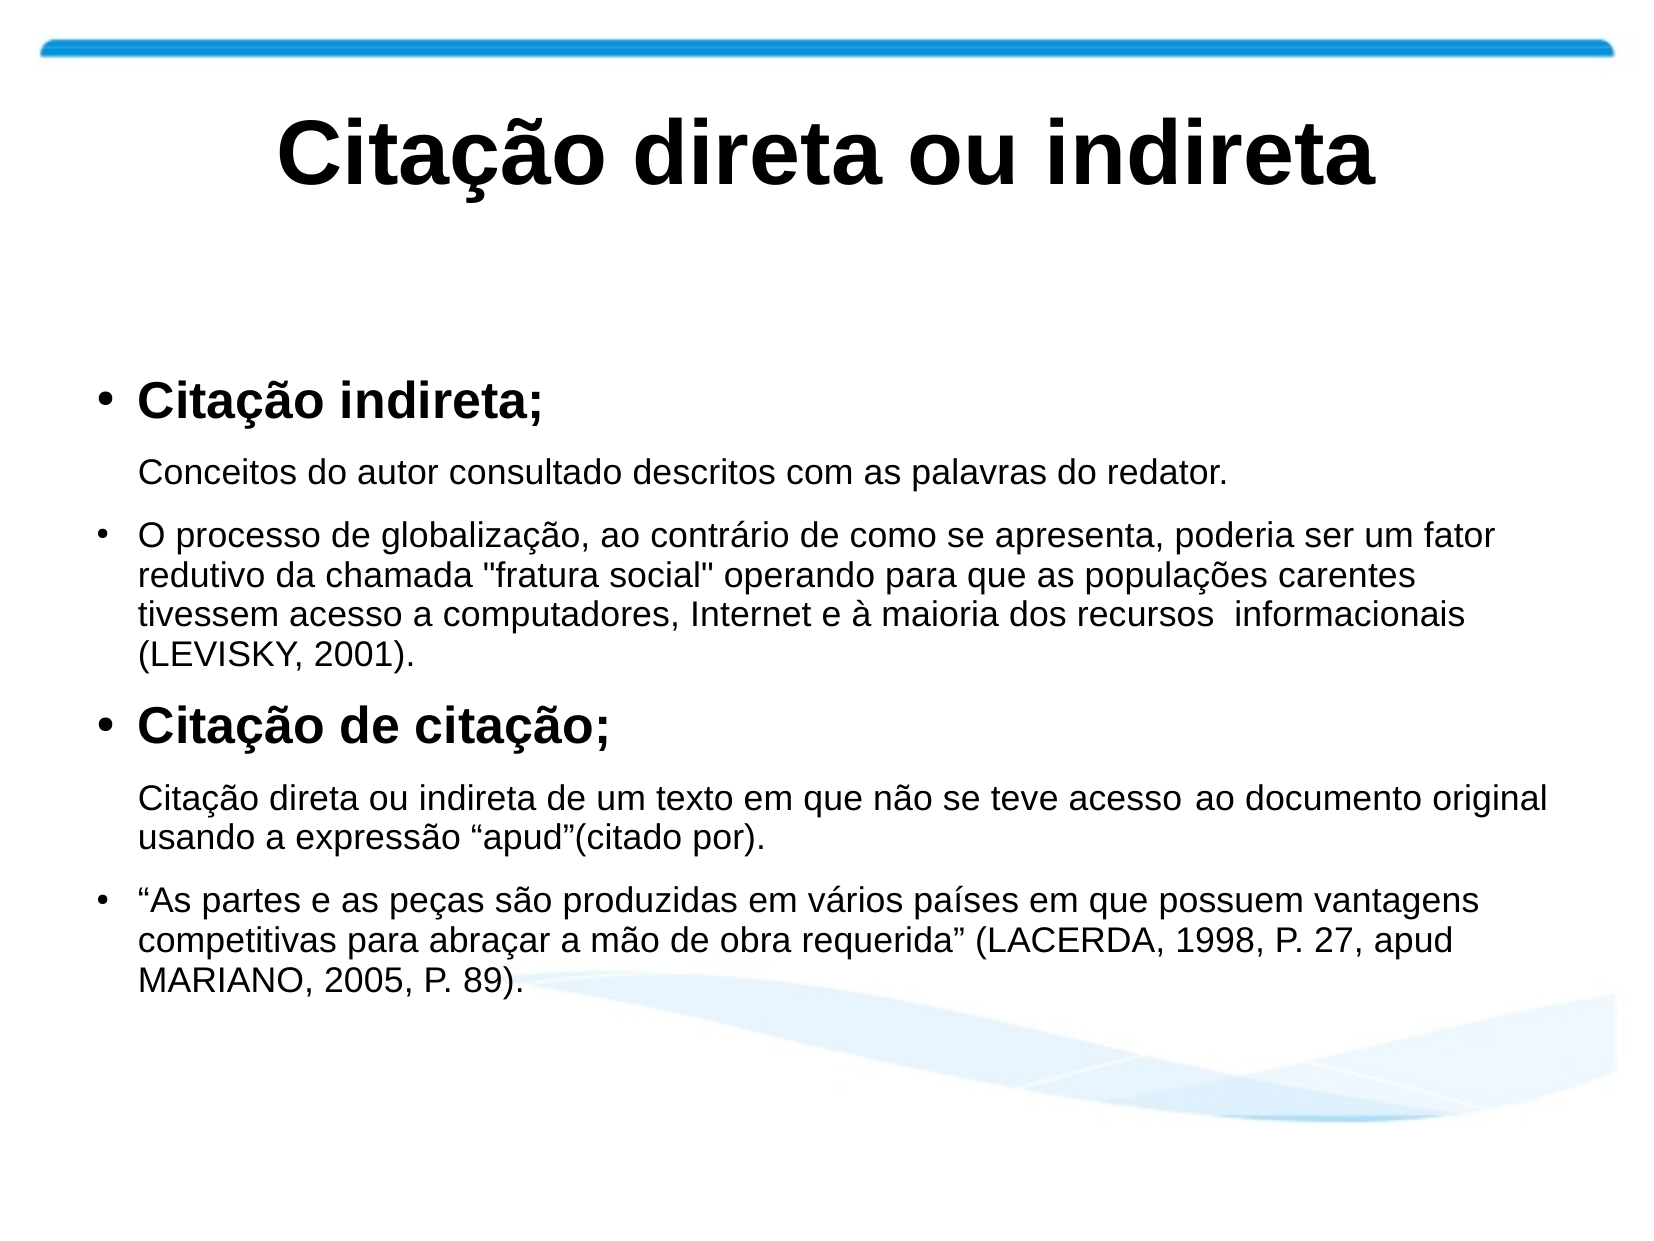

# Citação direta ou indireta
Citação indireta;
Conceitos do autor consultado descritos com as palavras do redator.
O processo de globalização, ao contrário de como se apresenta, poderia ser um fator redutivo da chamada "fratura social" operando para que as populações carentes tivessem acesso a computadores, Internet e à maioria dos recursos informacionais (LEVISKY, 2001).
Citação de citação;
Citação direta ou indireta de um texto em que não se teve acesso ao documento original usando a expressão “apud”(citado por).
“As partes e as peças são produzidas em vários países em que possuem vantagens competitivas para abraçar a mão de obra requerida” (LACERDA, 1998, P. 27, apud MARIANO, 2005, P. 89).